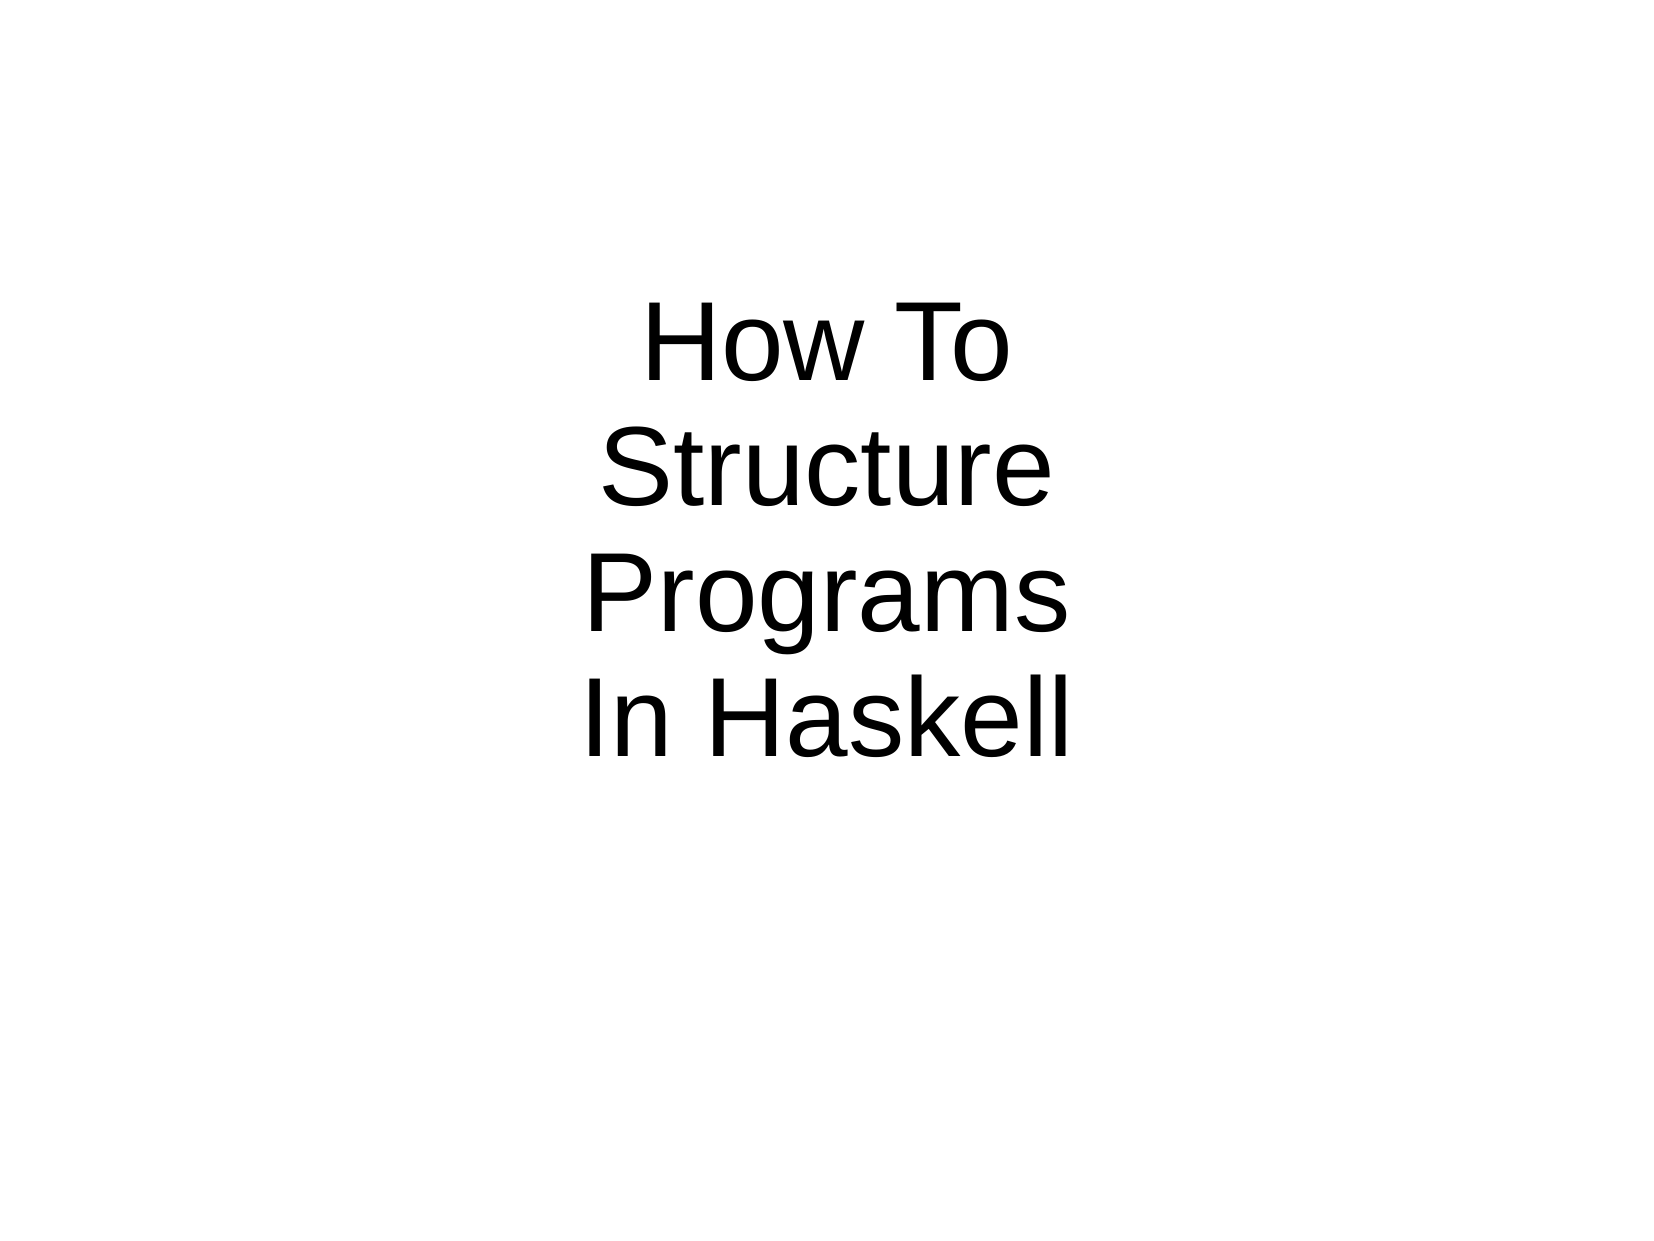

# How To
Structure
Programs
In Haskell